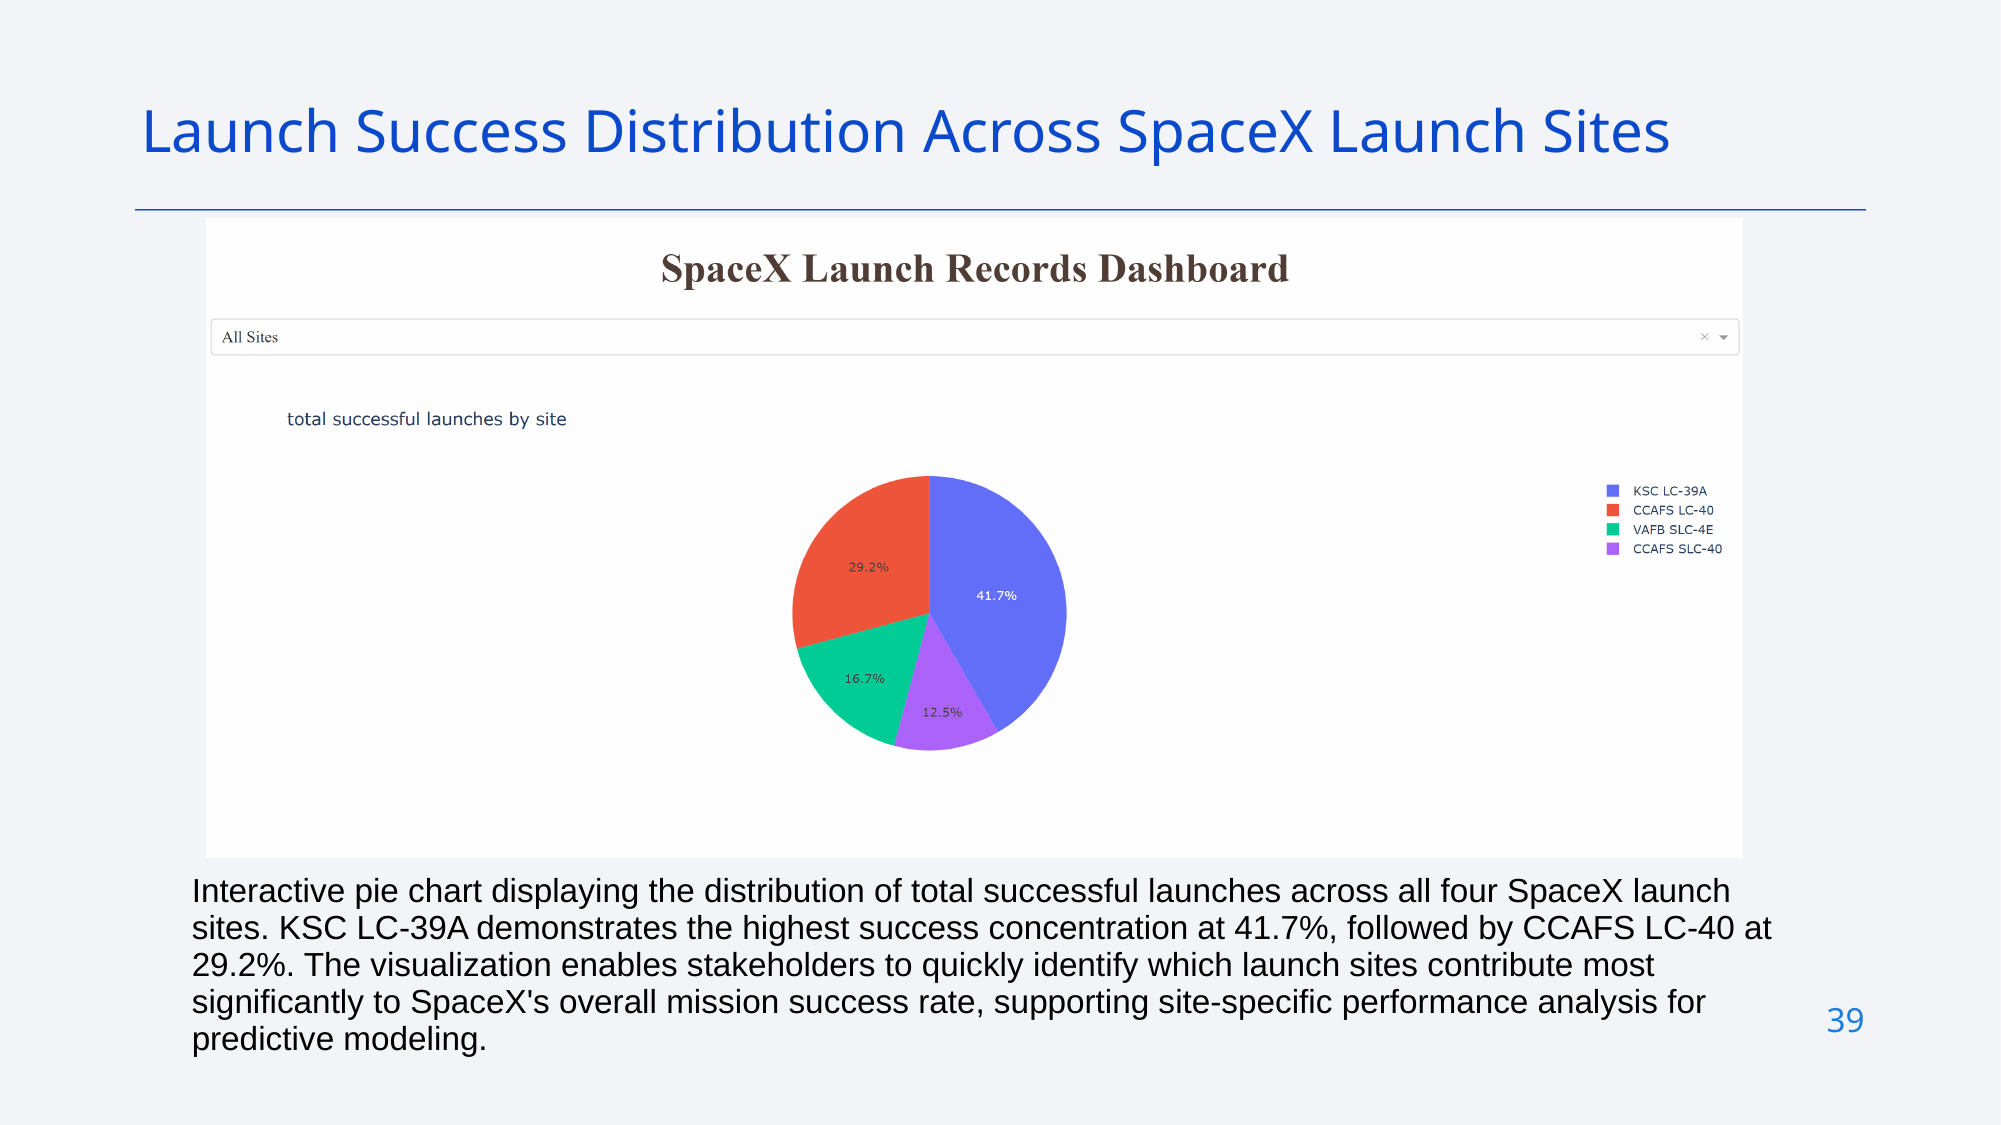

Launch Success Distribution Across SpaceX Launch Sites
Interactive pie chart displaying the distribution of total successful launches across all four SpaceX launch sites. KSC LC-39A demonstrates the highest success concentration at 41.7%, followed by CCAFS LC-40 at 29.2%. The visualization enables stakeholders to quickly identify which launch sites contribute most significantly to SpaceX's overall mission success rate, supporting site-specific performance analysis for predictive modeling.
39